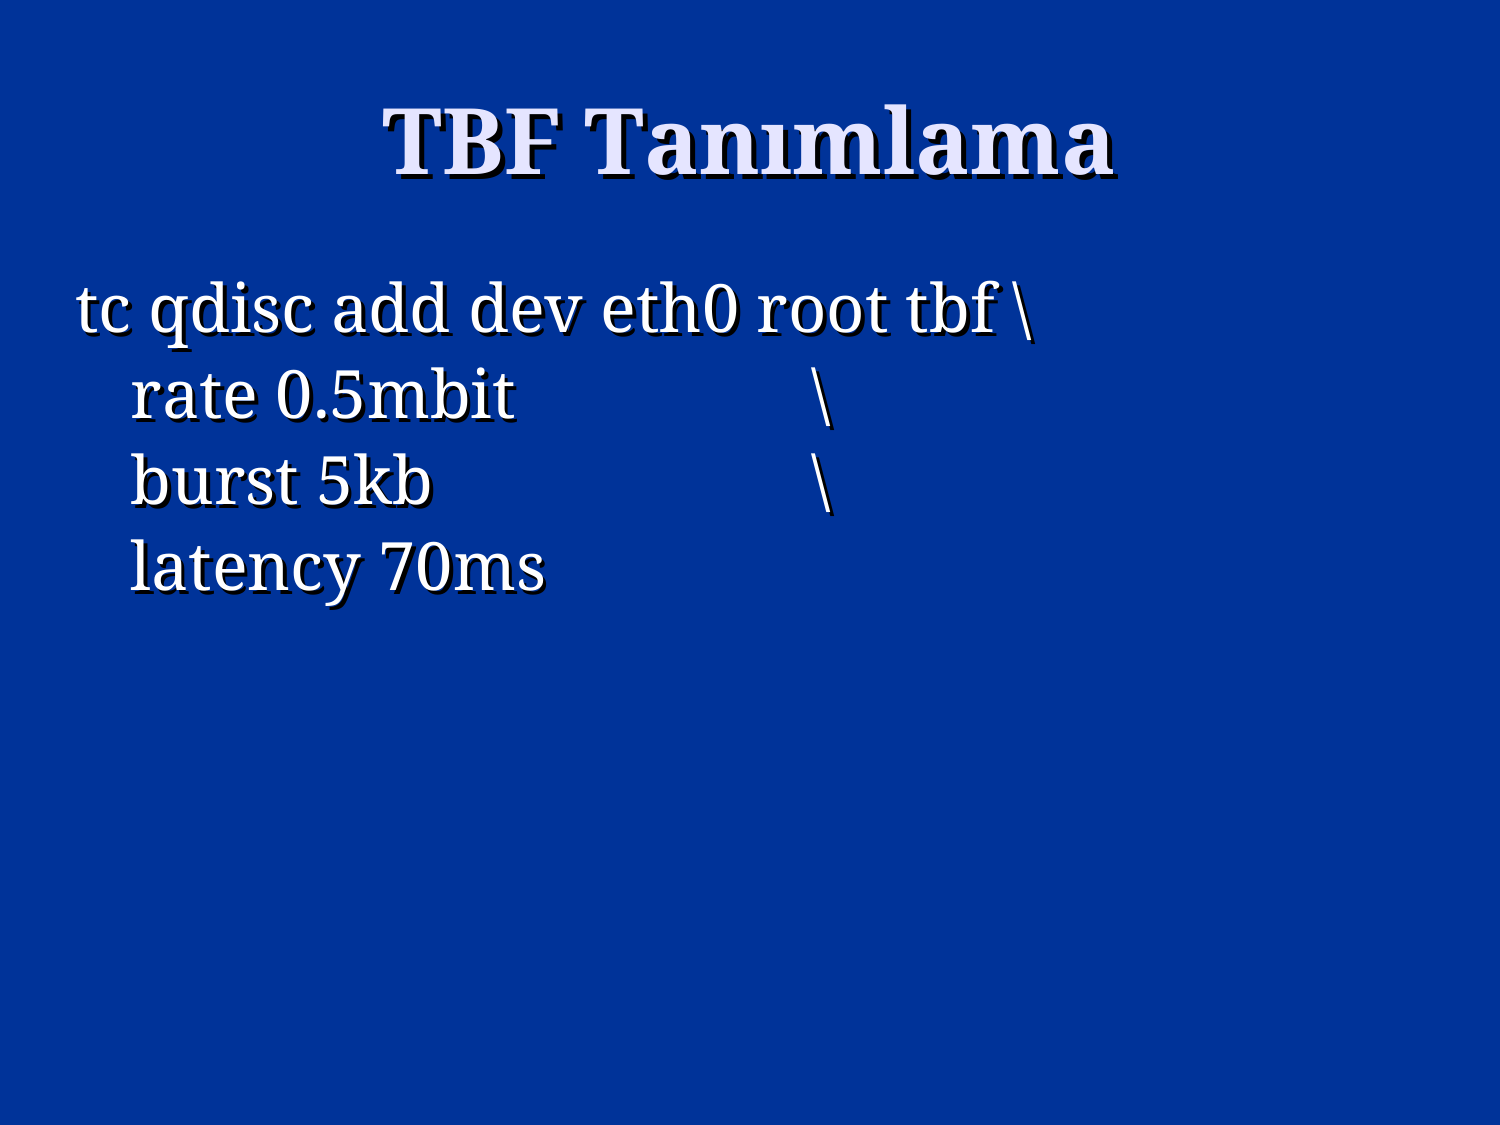

# TBF Tanımlama
tc qdisc add dev eth0 root tbf \
rate 0.5mbit 				\
burst 5kb 					\
latency 70ms